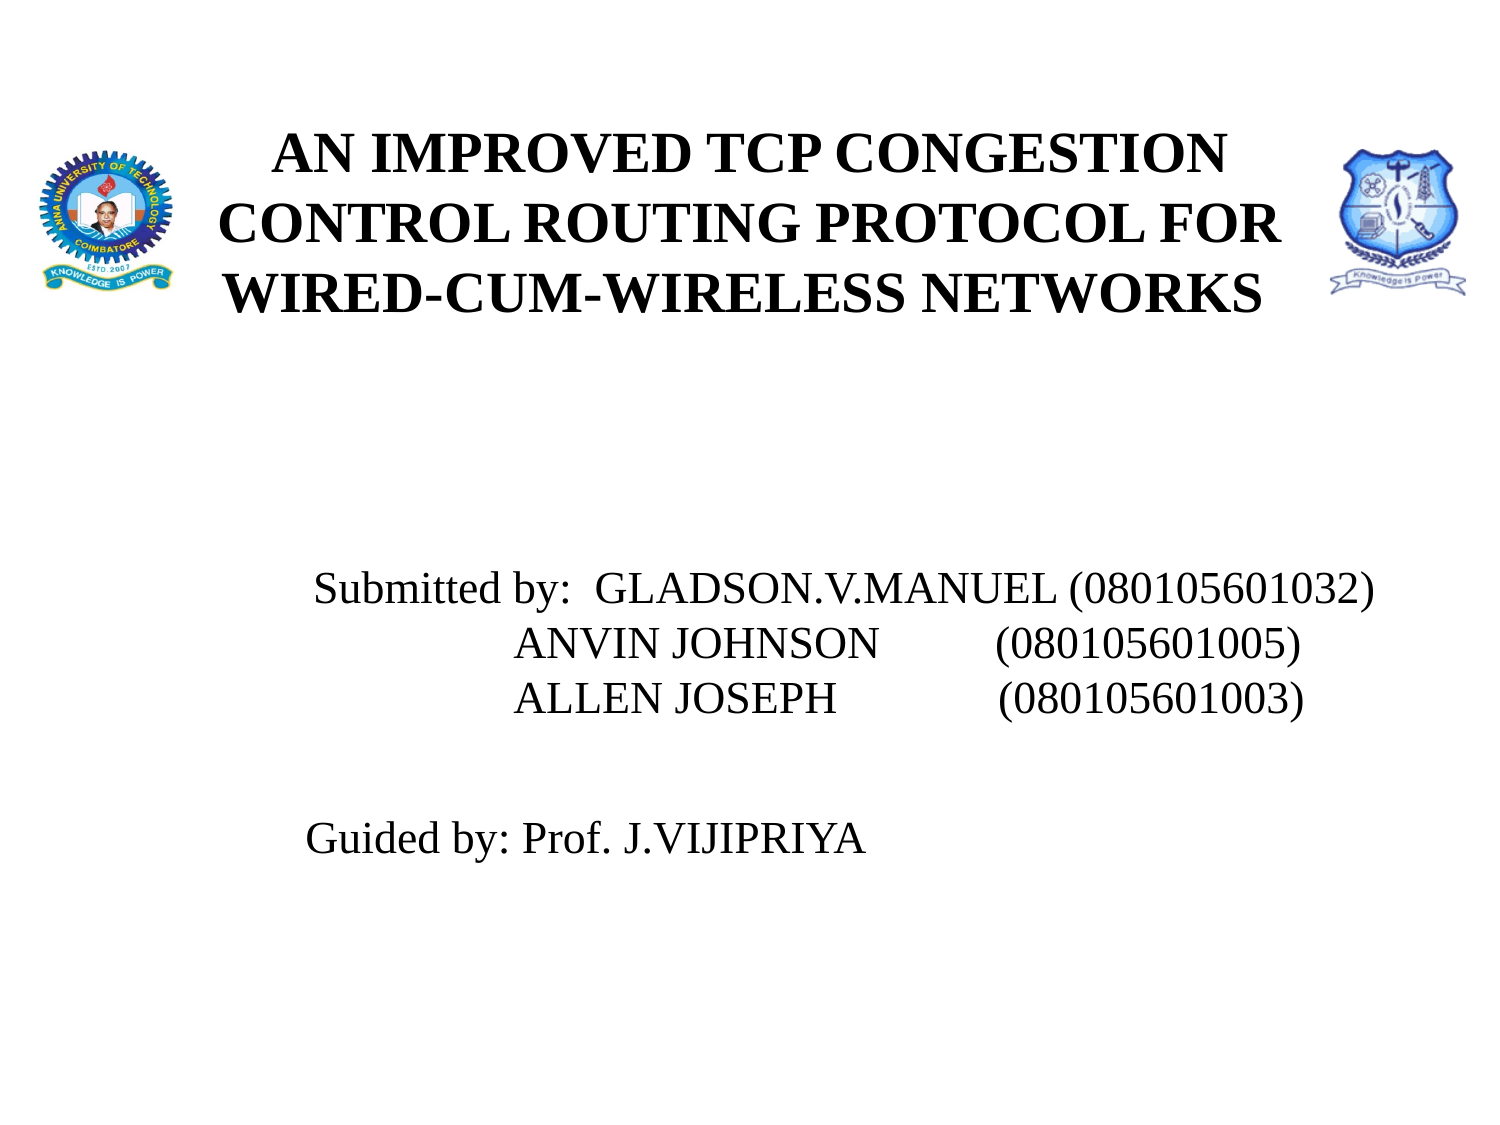

# AN IMPROVED TCP CONGESTION CONTROL ROUTING PROTOCOL FOR WIRED-CUM-WIRELESS NETWORKS
Submitted by: GLADSON.V.MANUEL (080105601032)
	 ANVIN JOHNSON (080105601005)
	 ALLEN JOSEPH (080105601003)
Guided by: Prof. J.VIJIPRIYA